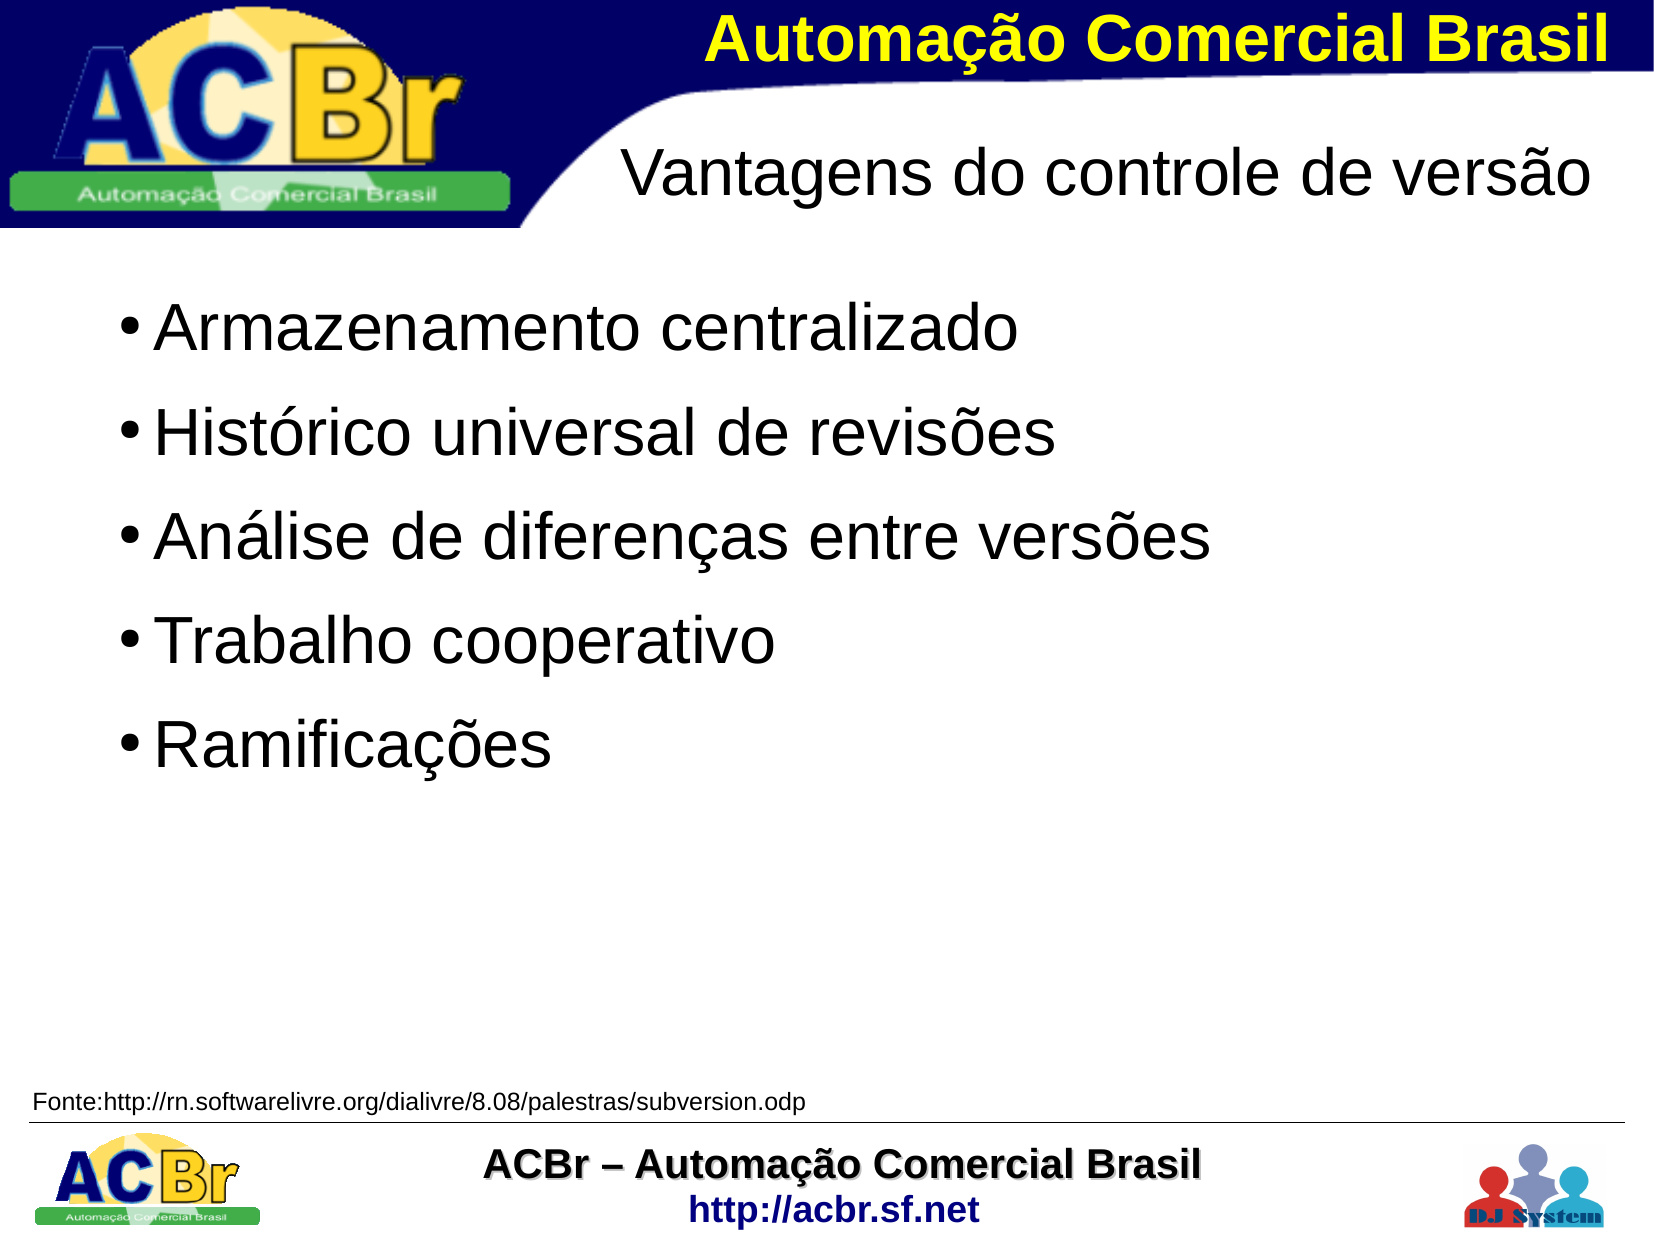

# Vantagens do controle de versão
Armazenamento centralizado
Histórico universal de revisões
Análise de diferenças entre versões
Trabalho cooperativo
Ramificações
Fonte:http://rn.softwarelivre.org/dialivre/8.08/palestras/subversion.odp